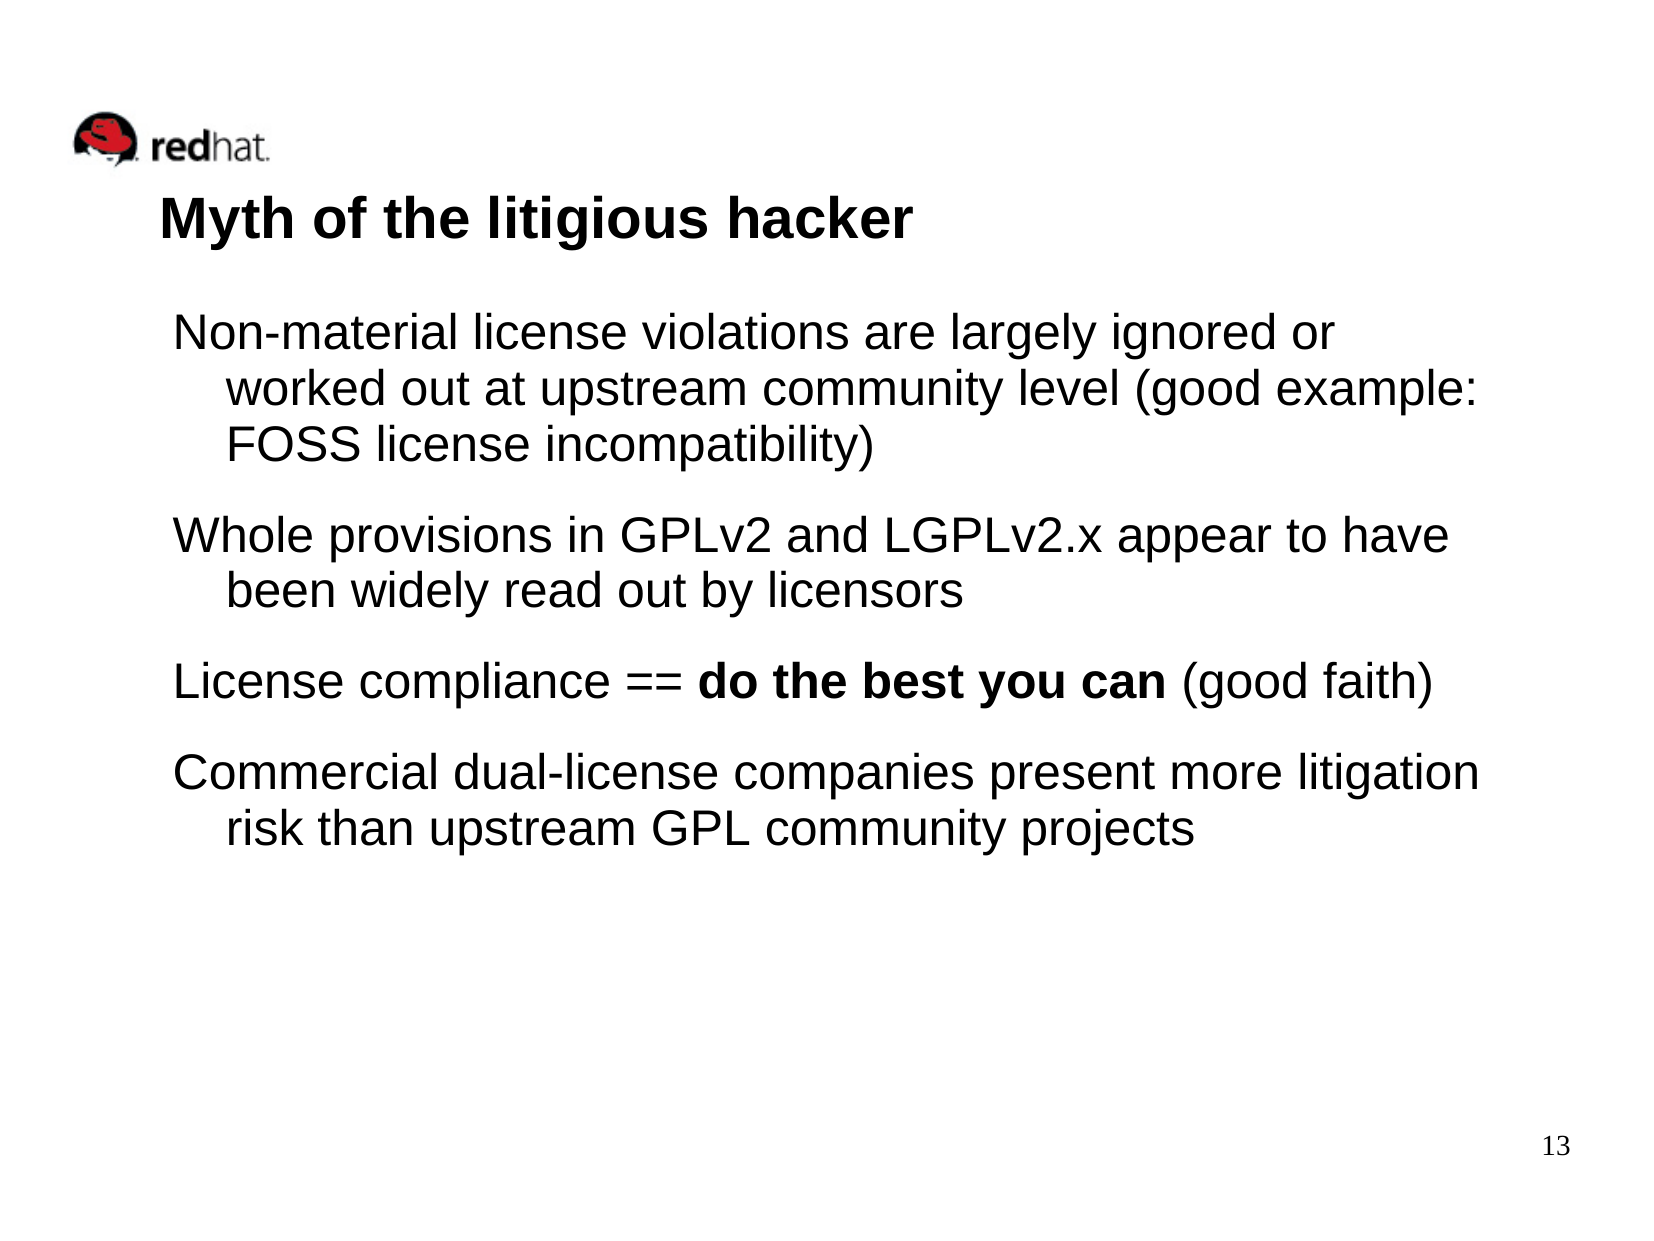

# Myth of the litigious hacker
Non-material license violations are largely ignored or worked out at upstream community level (good example: FOSS license incompatibility)
Whole provisions in GPLv2 and LGPLv2.x appear to have been widely read out by licensors
License compliance == do the best you can (good faith)
Commercial dual-license companies present more litigation risk than upstream GPL community projects
13